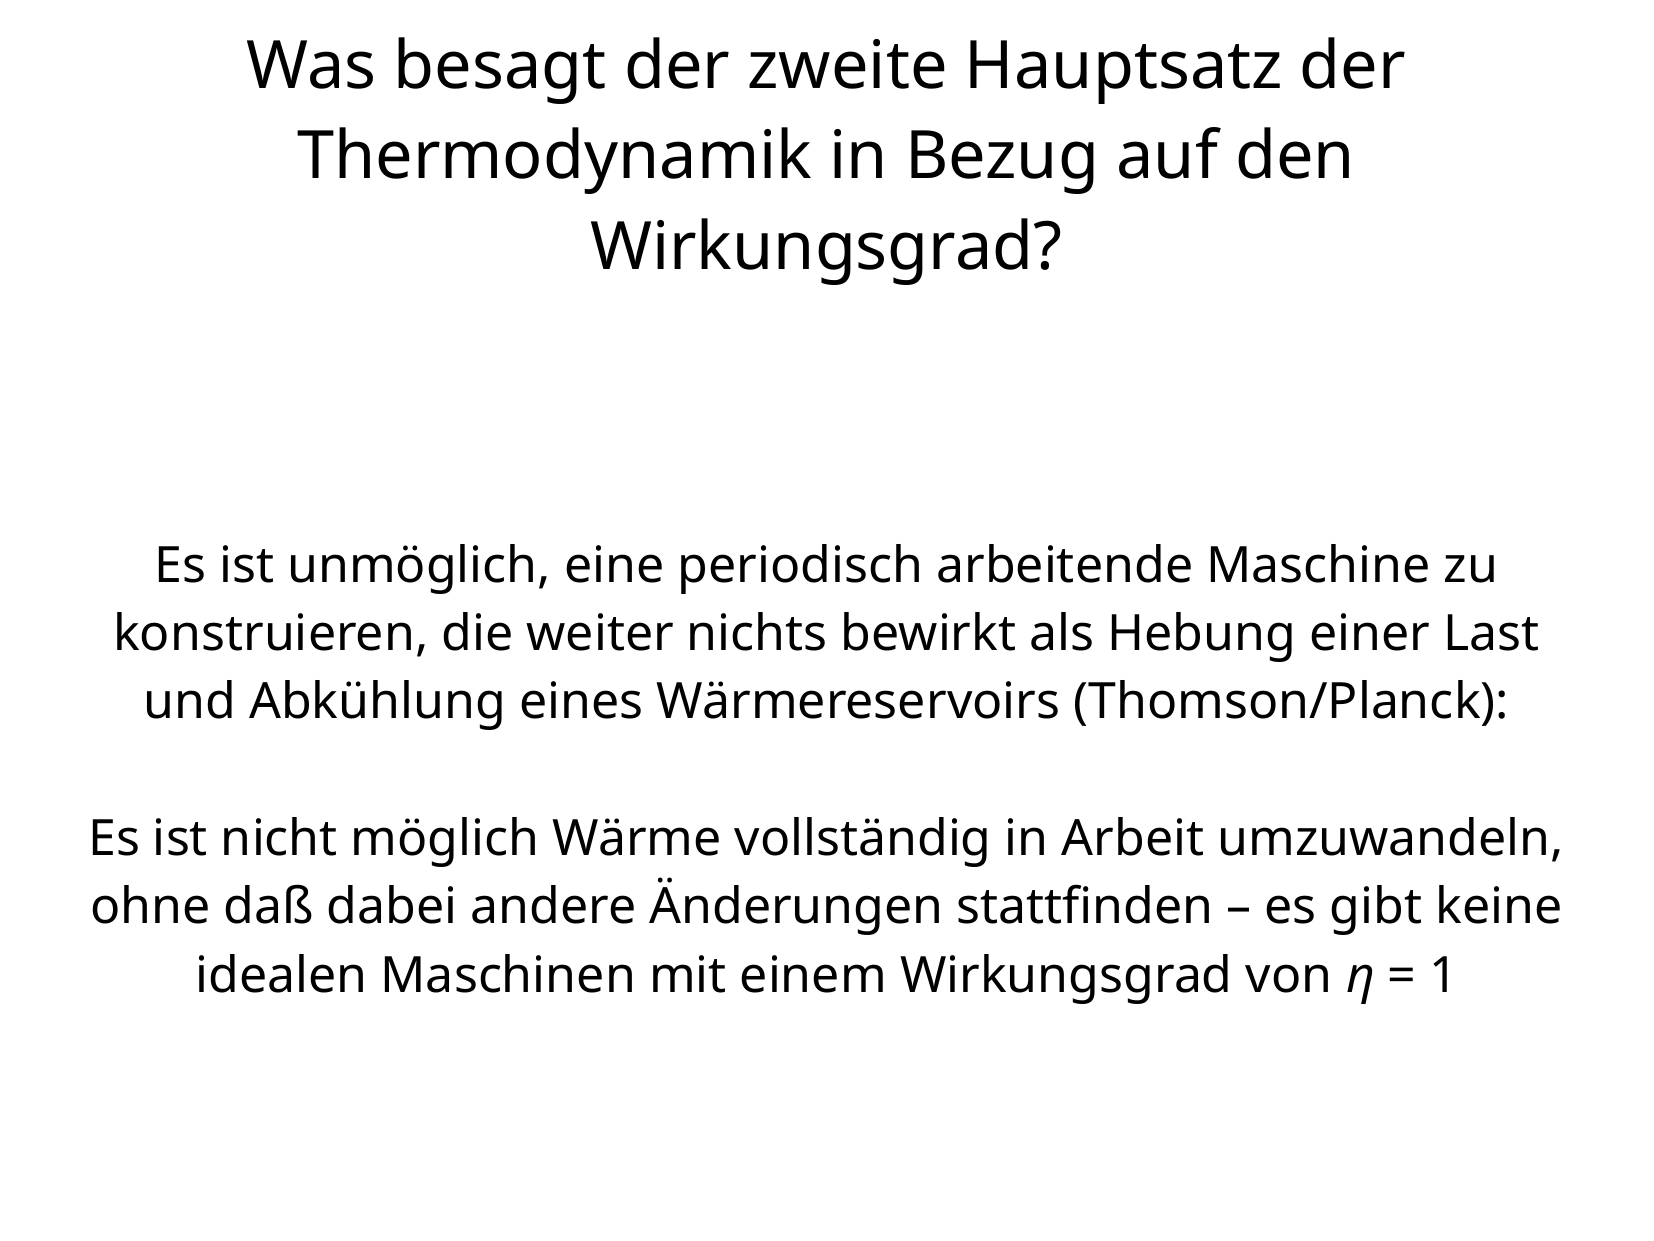

# Was besagt der zweite Hauptsatz der Thermodynamik in Bezug auf den Wirkungsgrad?
Es ist unmöglich, eine periodisch arbeitende Maschine zu konstruieren, die weiter nichts bewirkt als Hebung einer Last und Abkühlung eines Wärmereservoirs (Thomson/Planck):
Es ist nicht möglich Wärme vollständig in Arbeit umzuwandeln, ohne daß dabei andere Änderungen stattfinden – es gibt keine idealen Maschinen mit einem Wirkungsgrad von η = 1